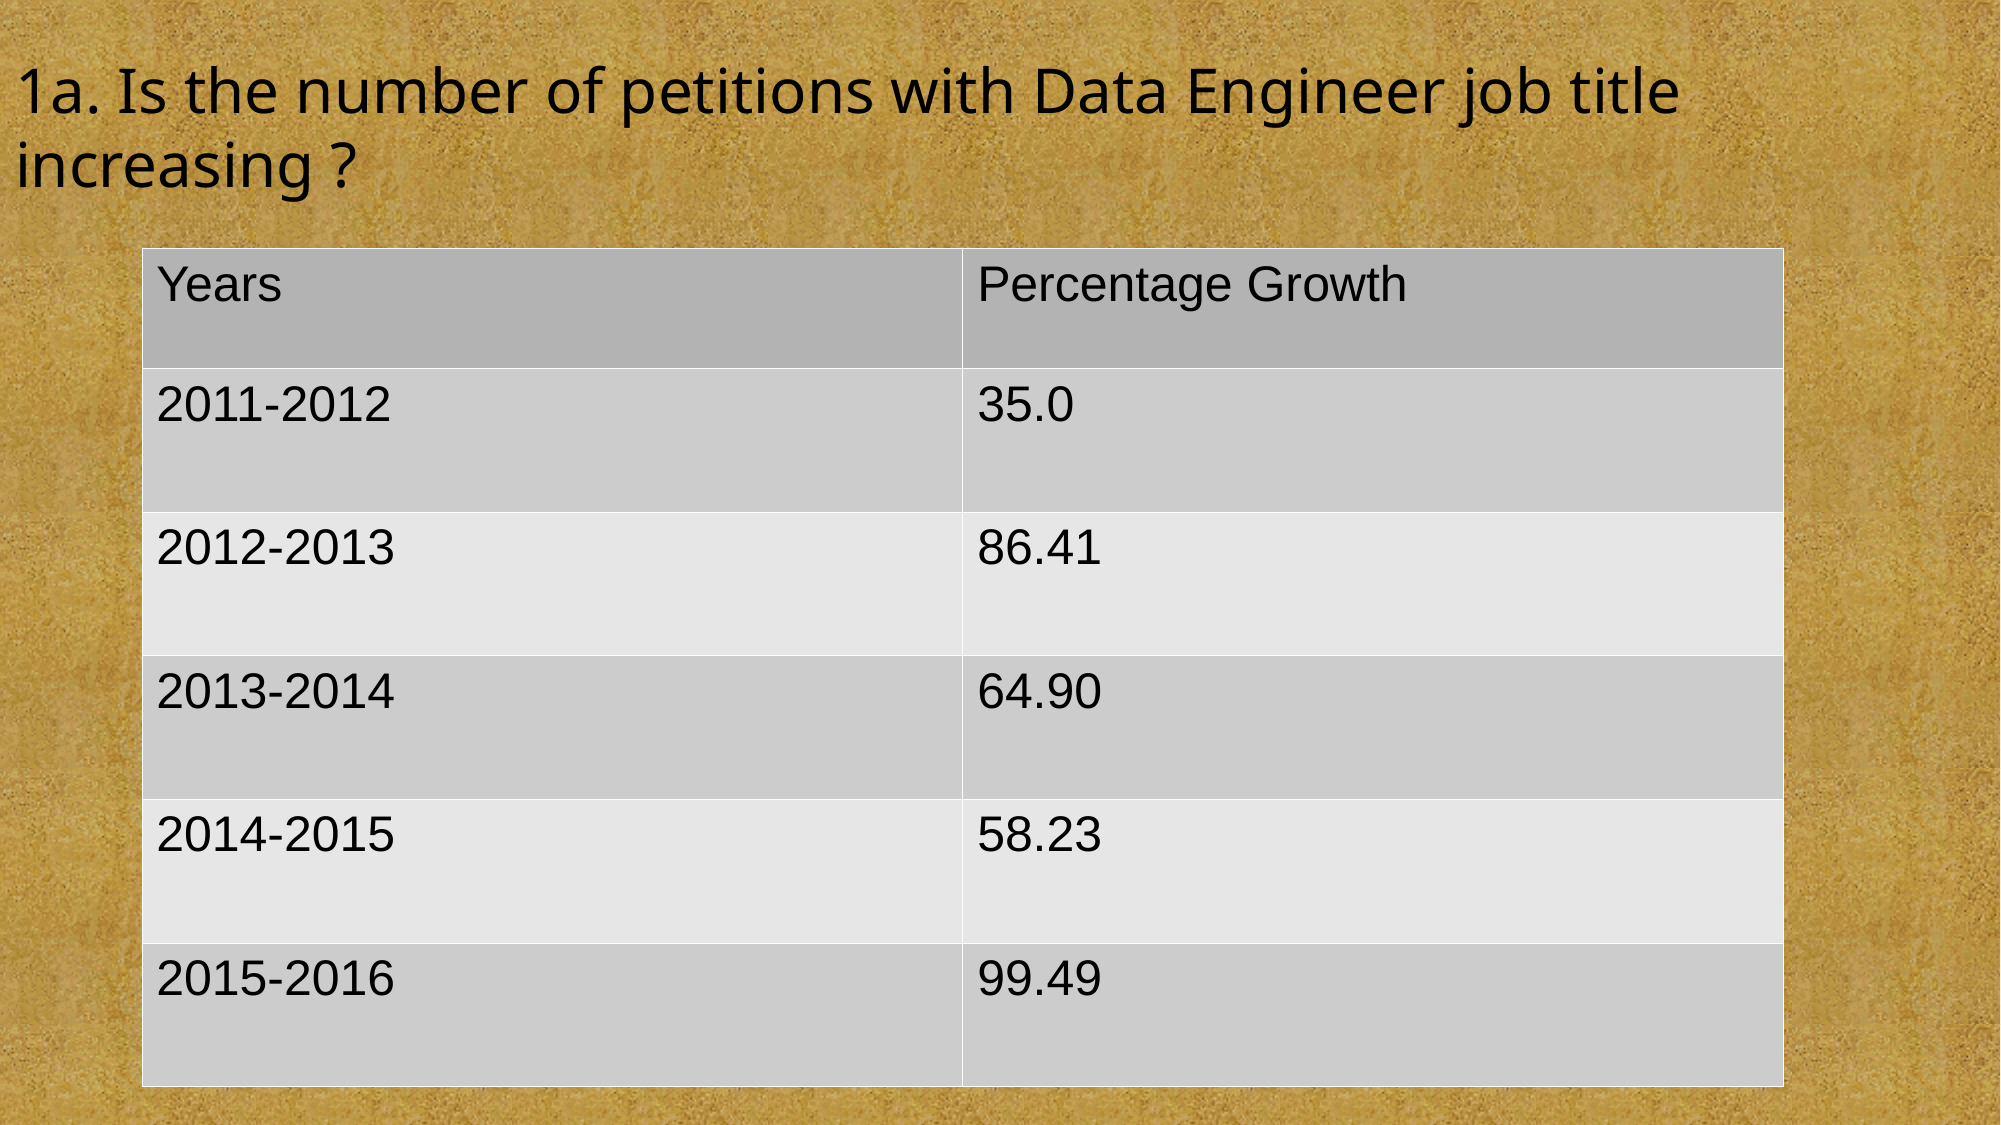

# 1a. Is the number of petitions with Data Engineer job title increasing ?
| Years | Percentage Growth |
| --- | --- |
| 2011-2012 | 35.0 |
| 2012-2013 | 86.41 |
| 2013-2014 | 64.90 |
| 2014-2015 | 58.23 |
| 2015-2016 | 99.49 |